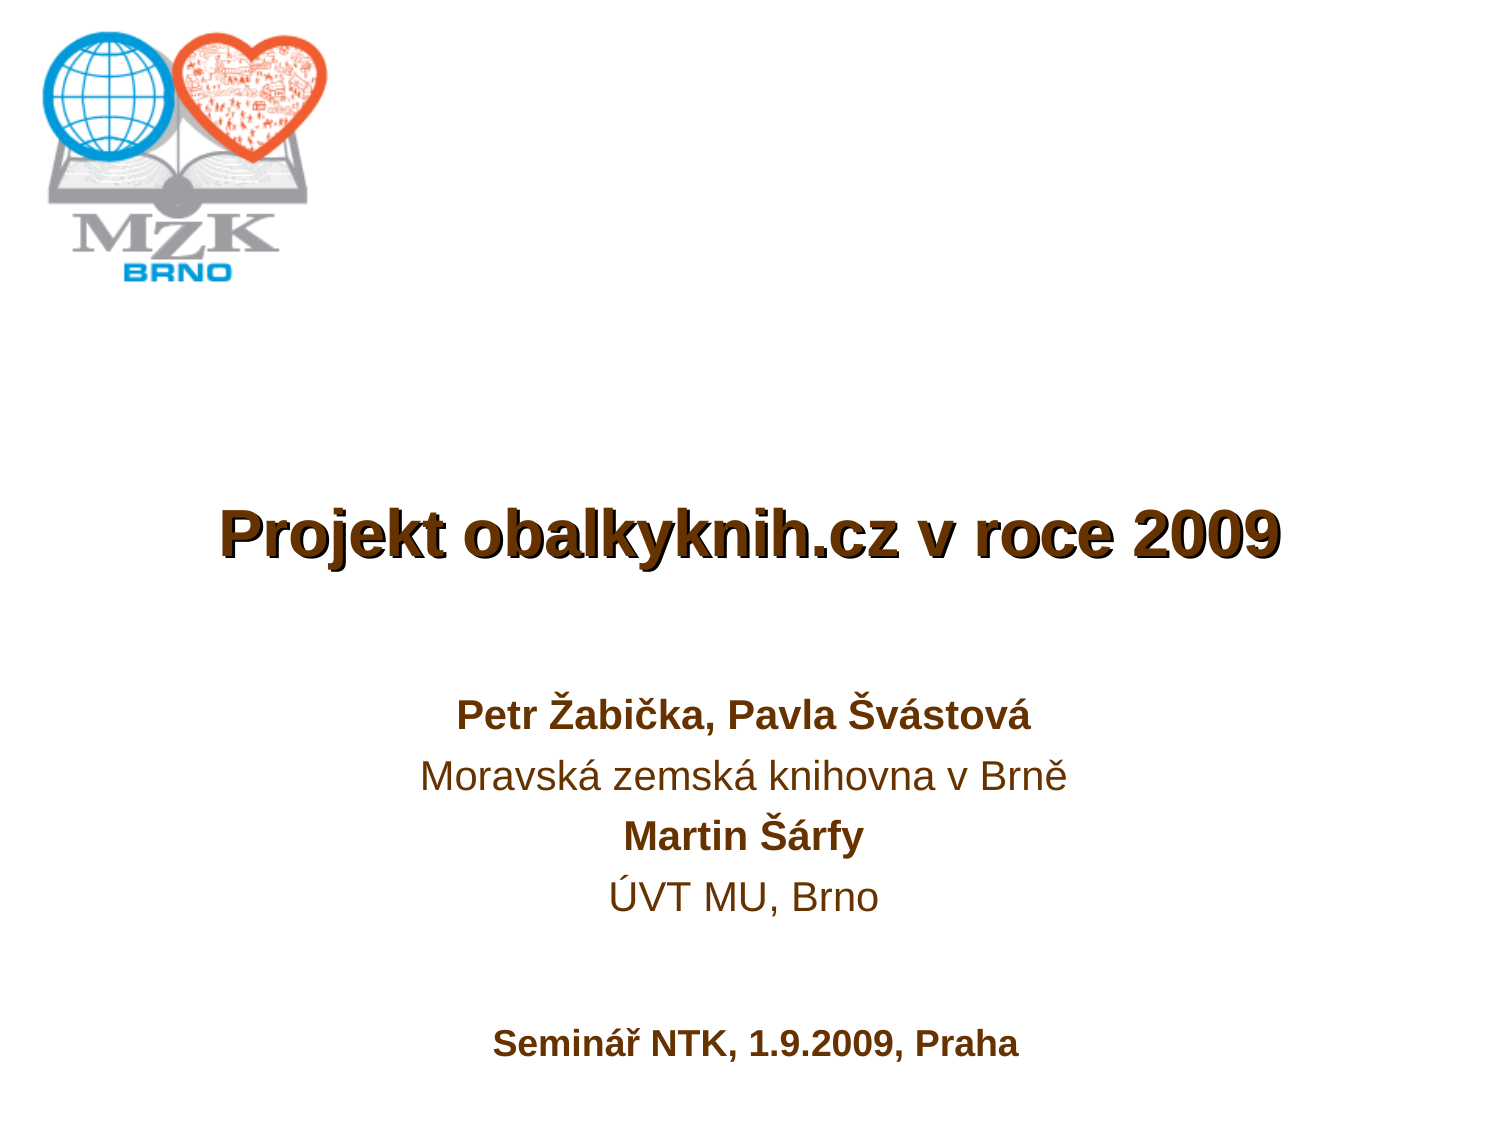

Projekt obalkyknih.cz v roce 2009
Petr Žabička, Pavla Švástová
Moravská zemská knihovna v Brně
Martin Šárfy
ÚVT MU, Brno
Seminář NTK, 1.9.2009, Praha